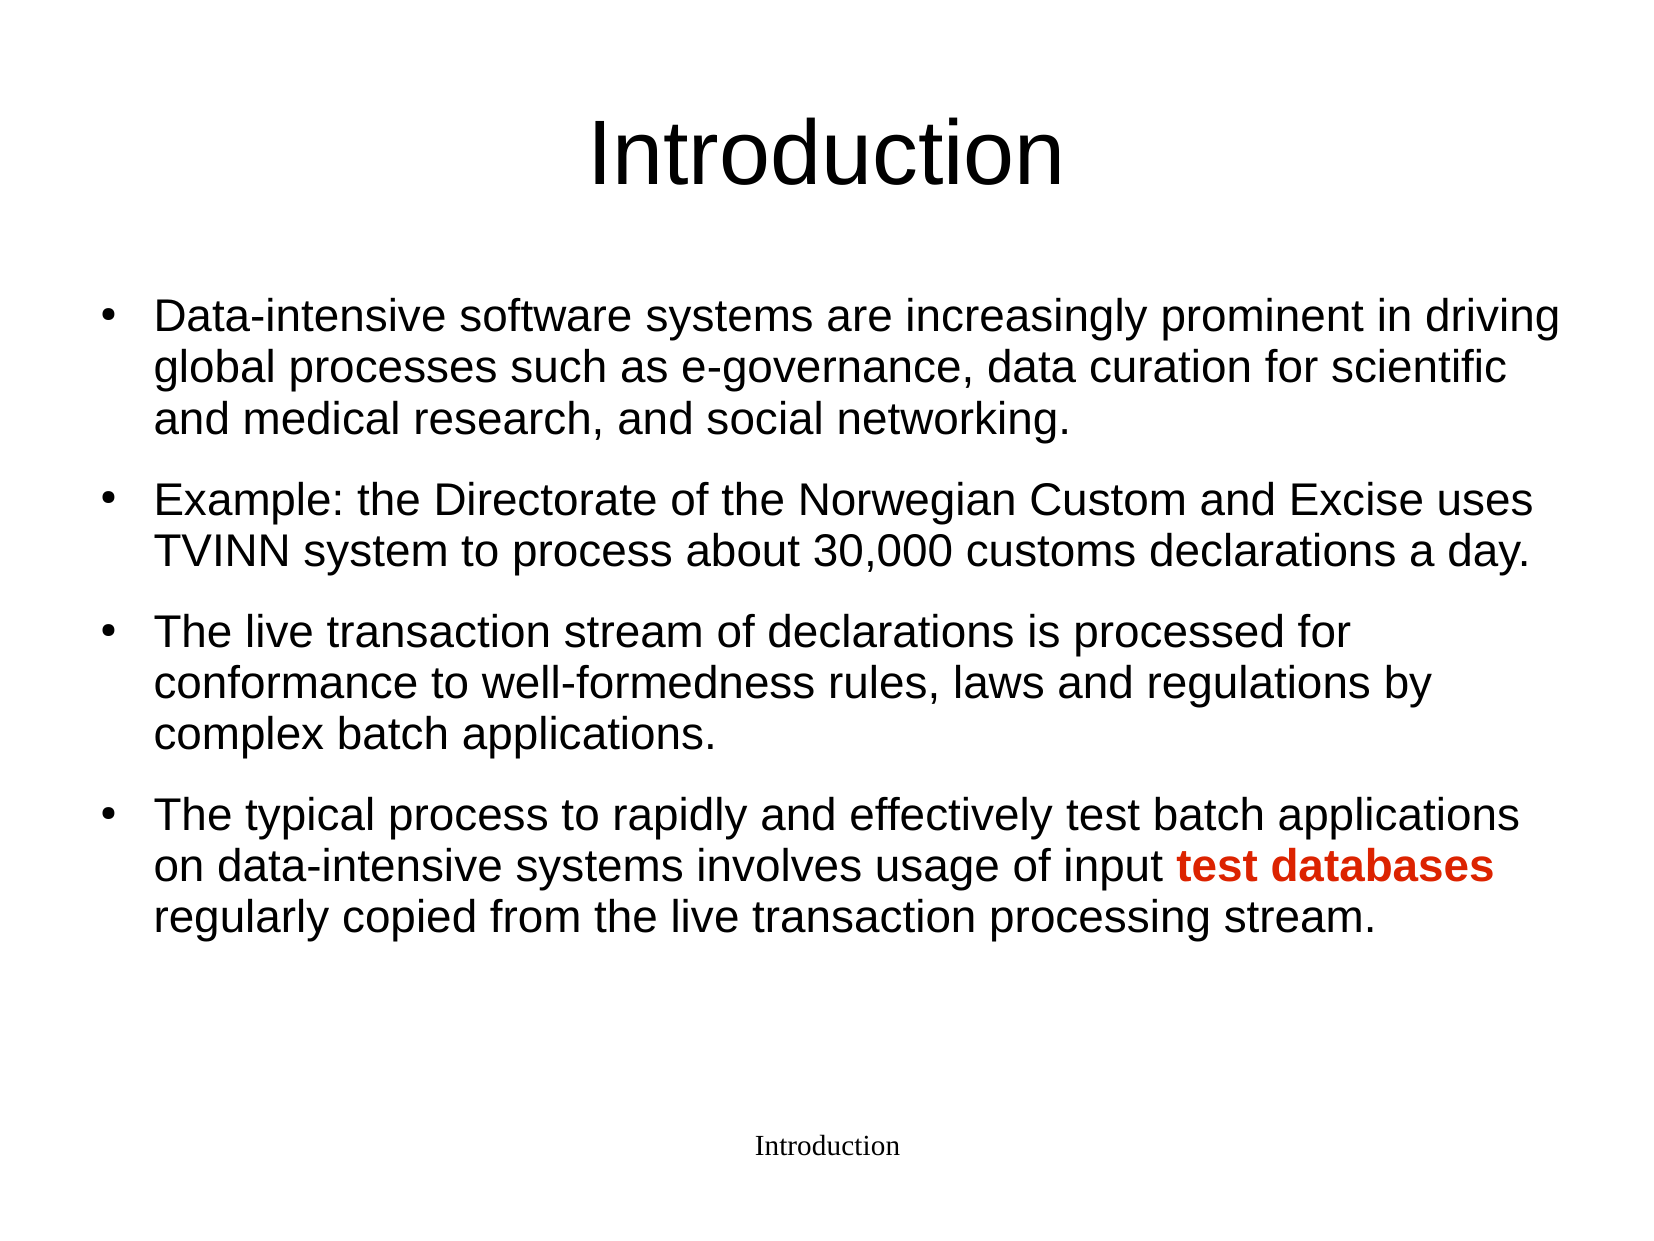

# Introduction
Data-intensive software systems are increasingly prominent in driving global processes such as e-governance, data curation for scientific and medical research, and social networking.
Example: the Directorate of the Norwegian Custom and Excise uses TVINN system to process about 30,000 customs declarations a day.
The live transaction stream of declarations is processed for conformance to well-formedness rules, laws and regulations by complex batch applications.
The typical process to rapidly and effectively test batch applications on data-intensive systems involves usage of input test databases regularly copied from the live transaction processing stream.
Introduction